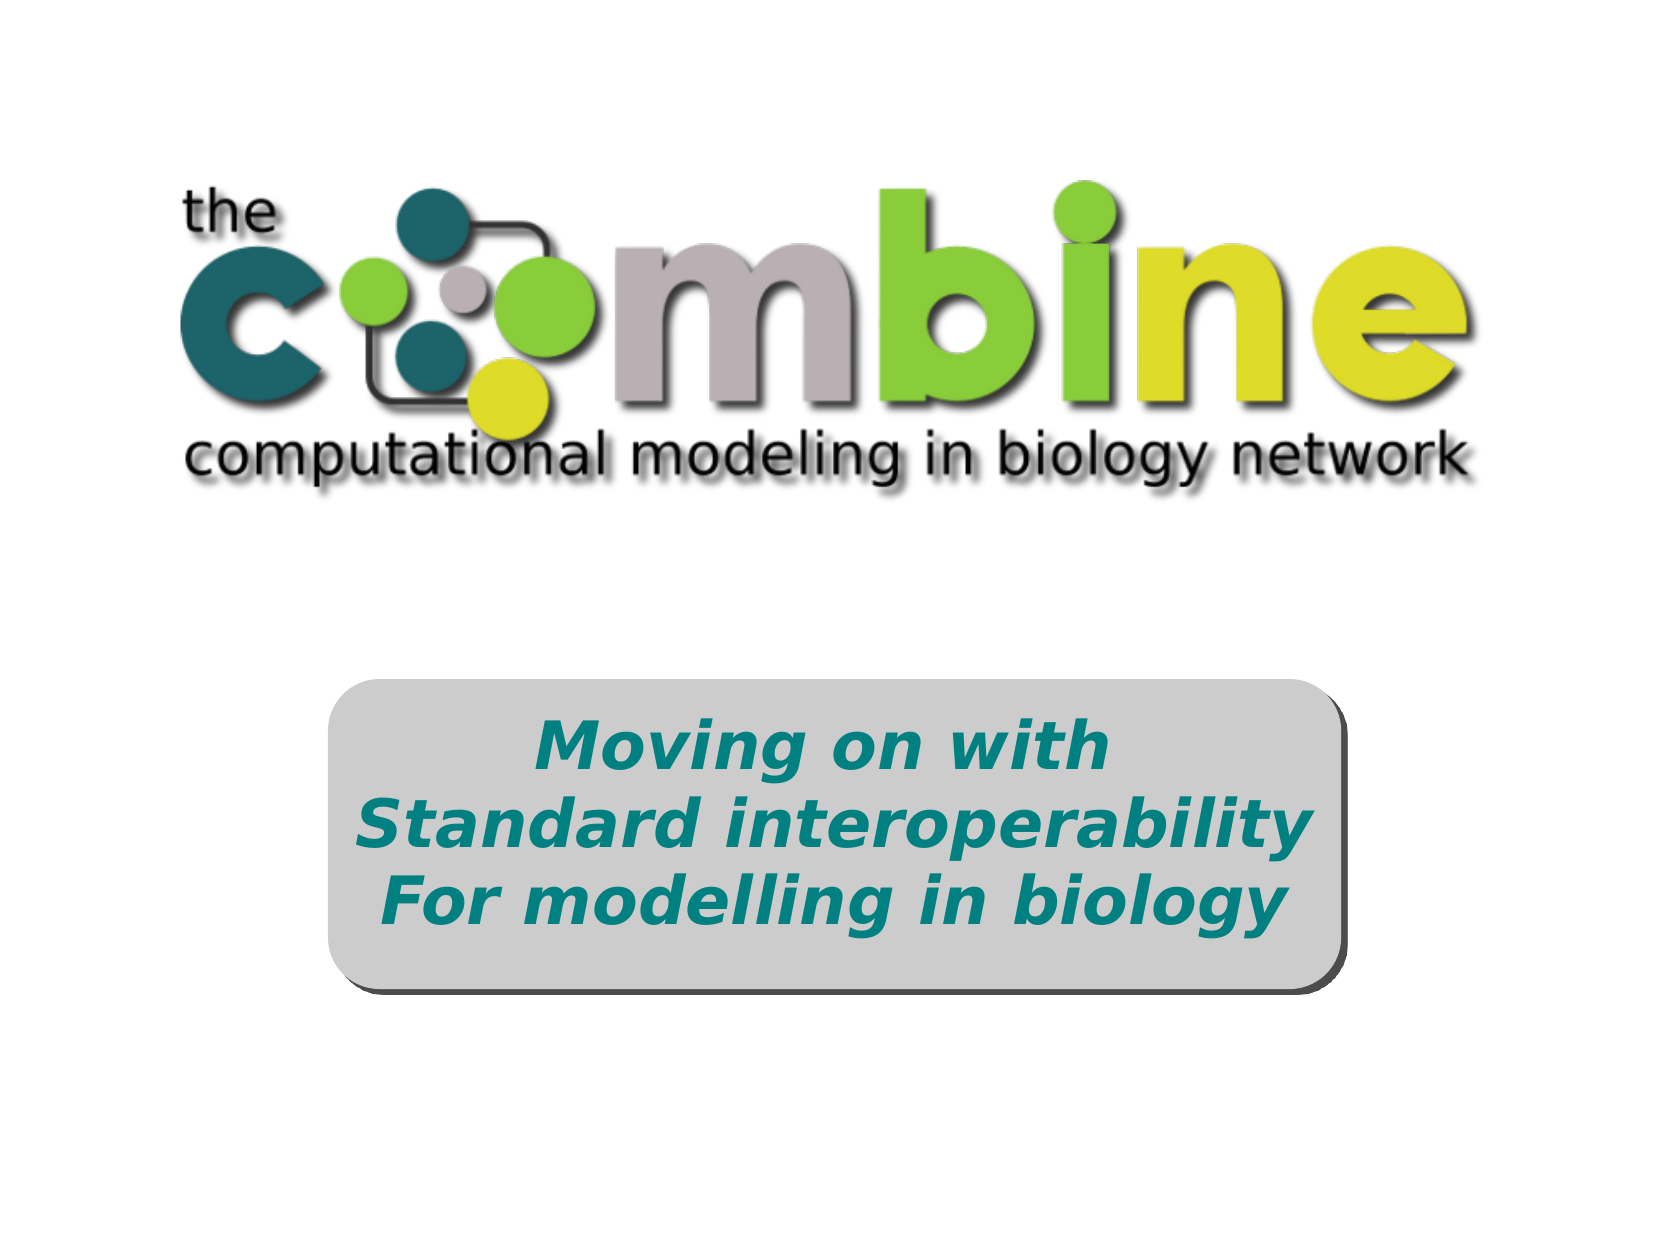

# Moving on with
Standard interoperability
For modelling in biology